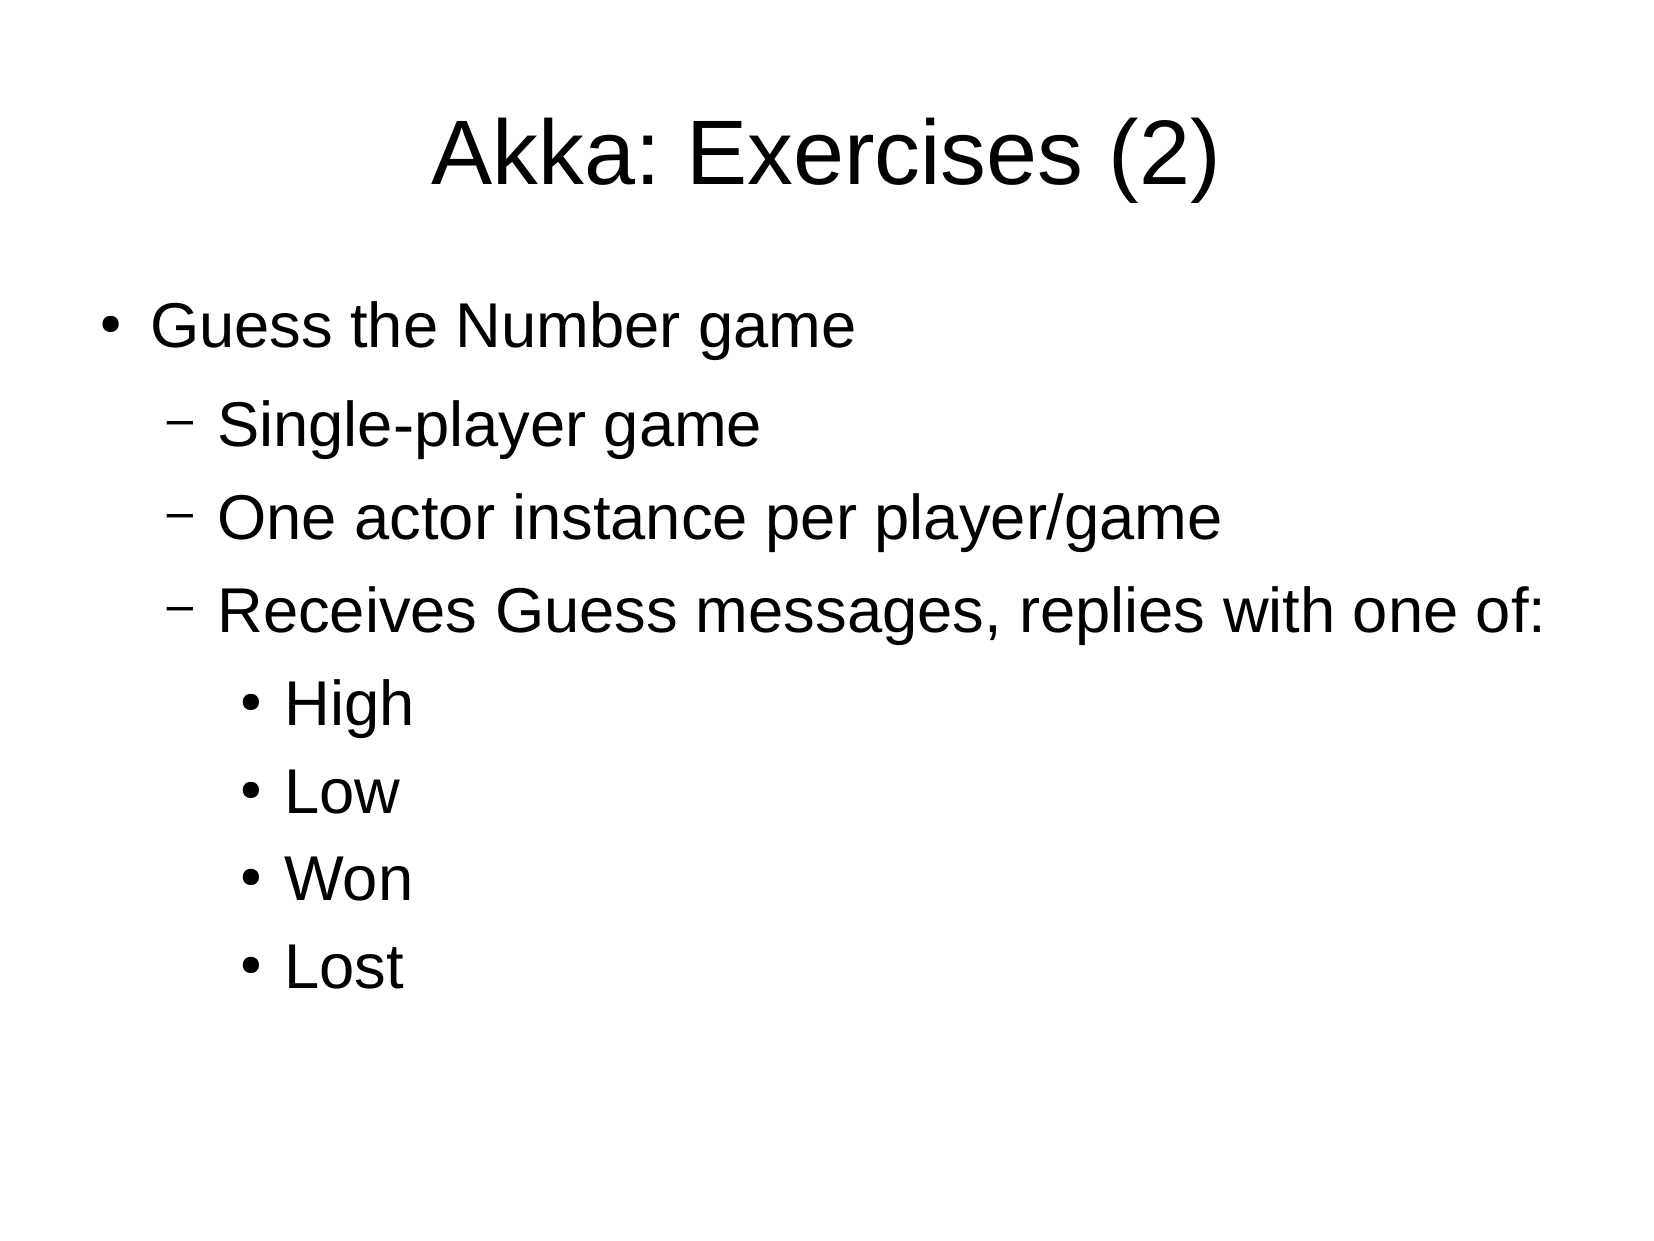

# Akka: Exercises (2)
Guess the Number game
Single-player game
One actor instance per player/game
Receives Guess messages, replies with one of:
High
Low
Won
Lost